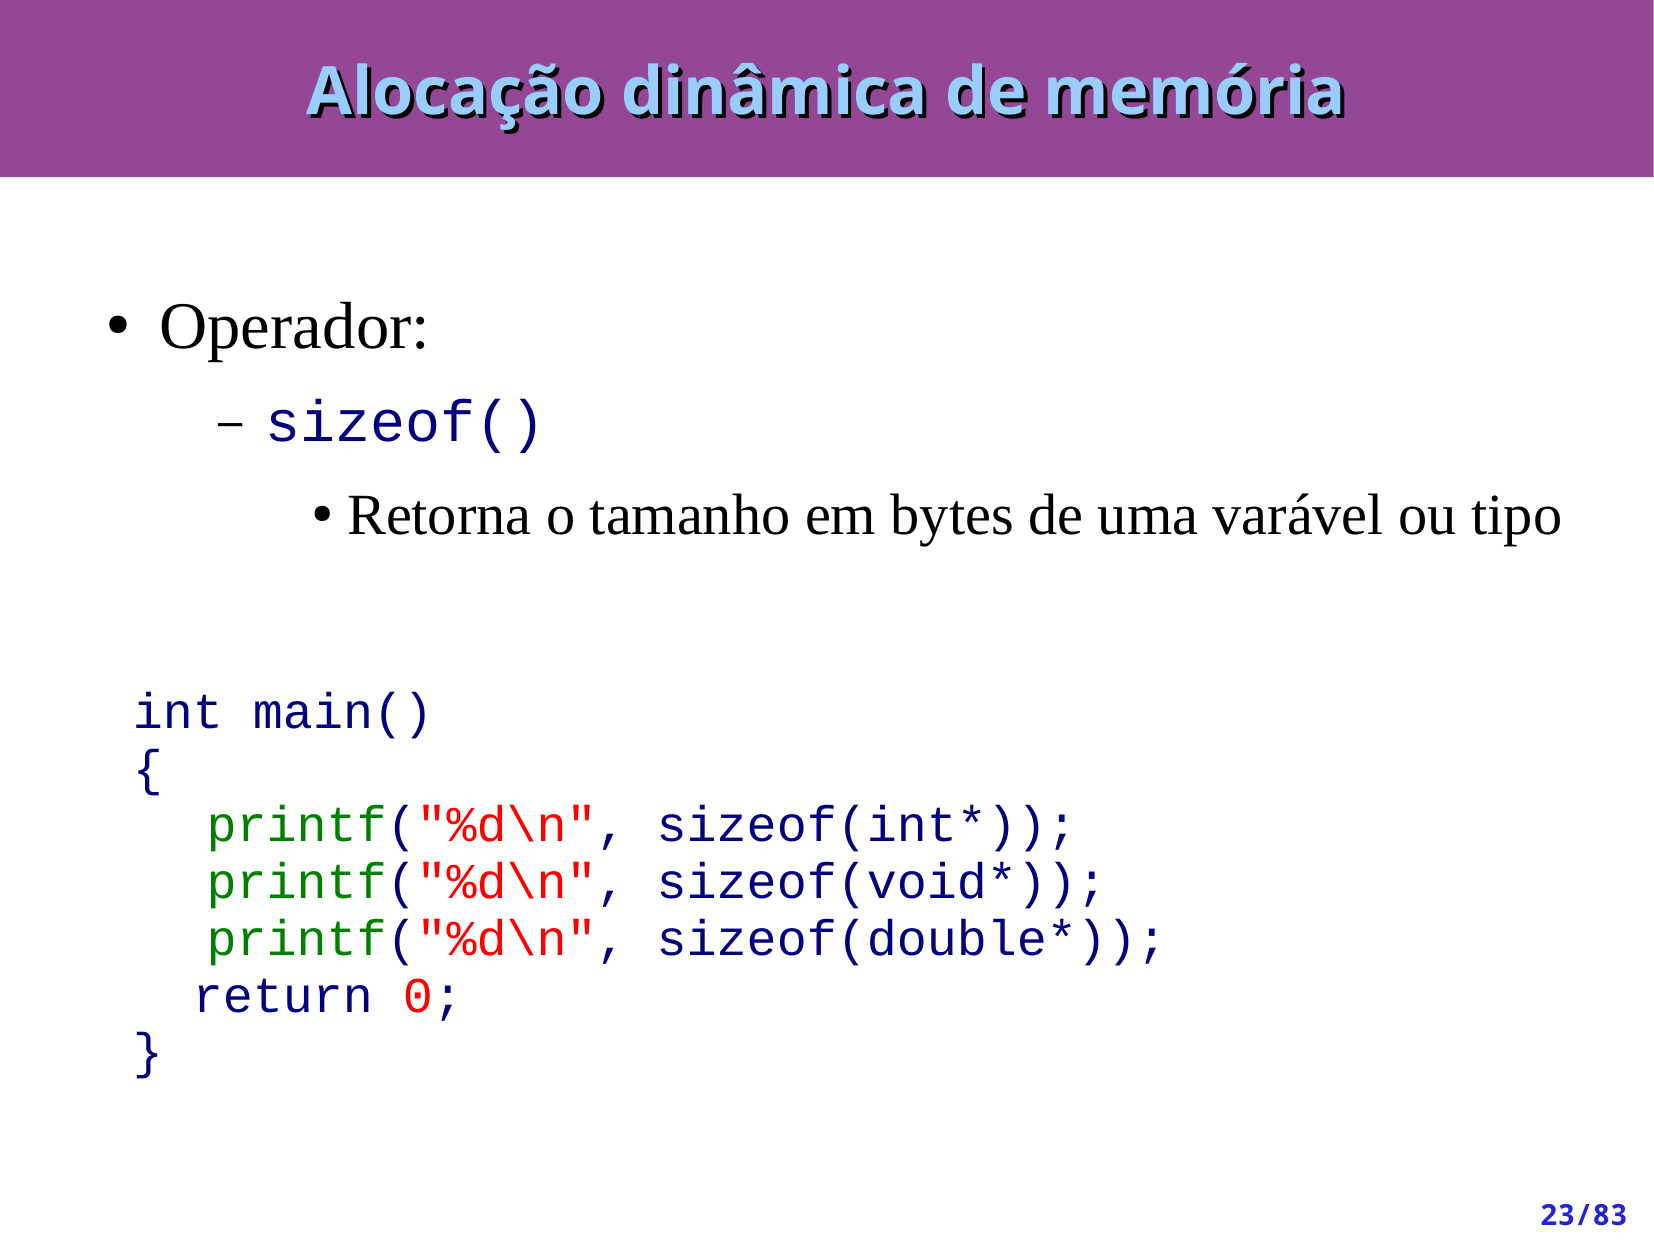

# Alocação dinâmica de memória
Operador:
sizeof()
Retorna o tamanho em bytes de uma varável ou tipo
int main()
{
	printf("%d\n", sizeof(int*));
	printf("%d\n", sizeof(void*));
	printf("%d\n", sizeof(double*));
 return 0;
}
23